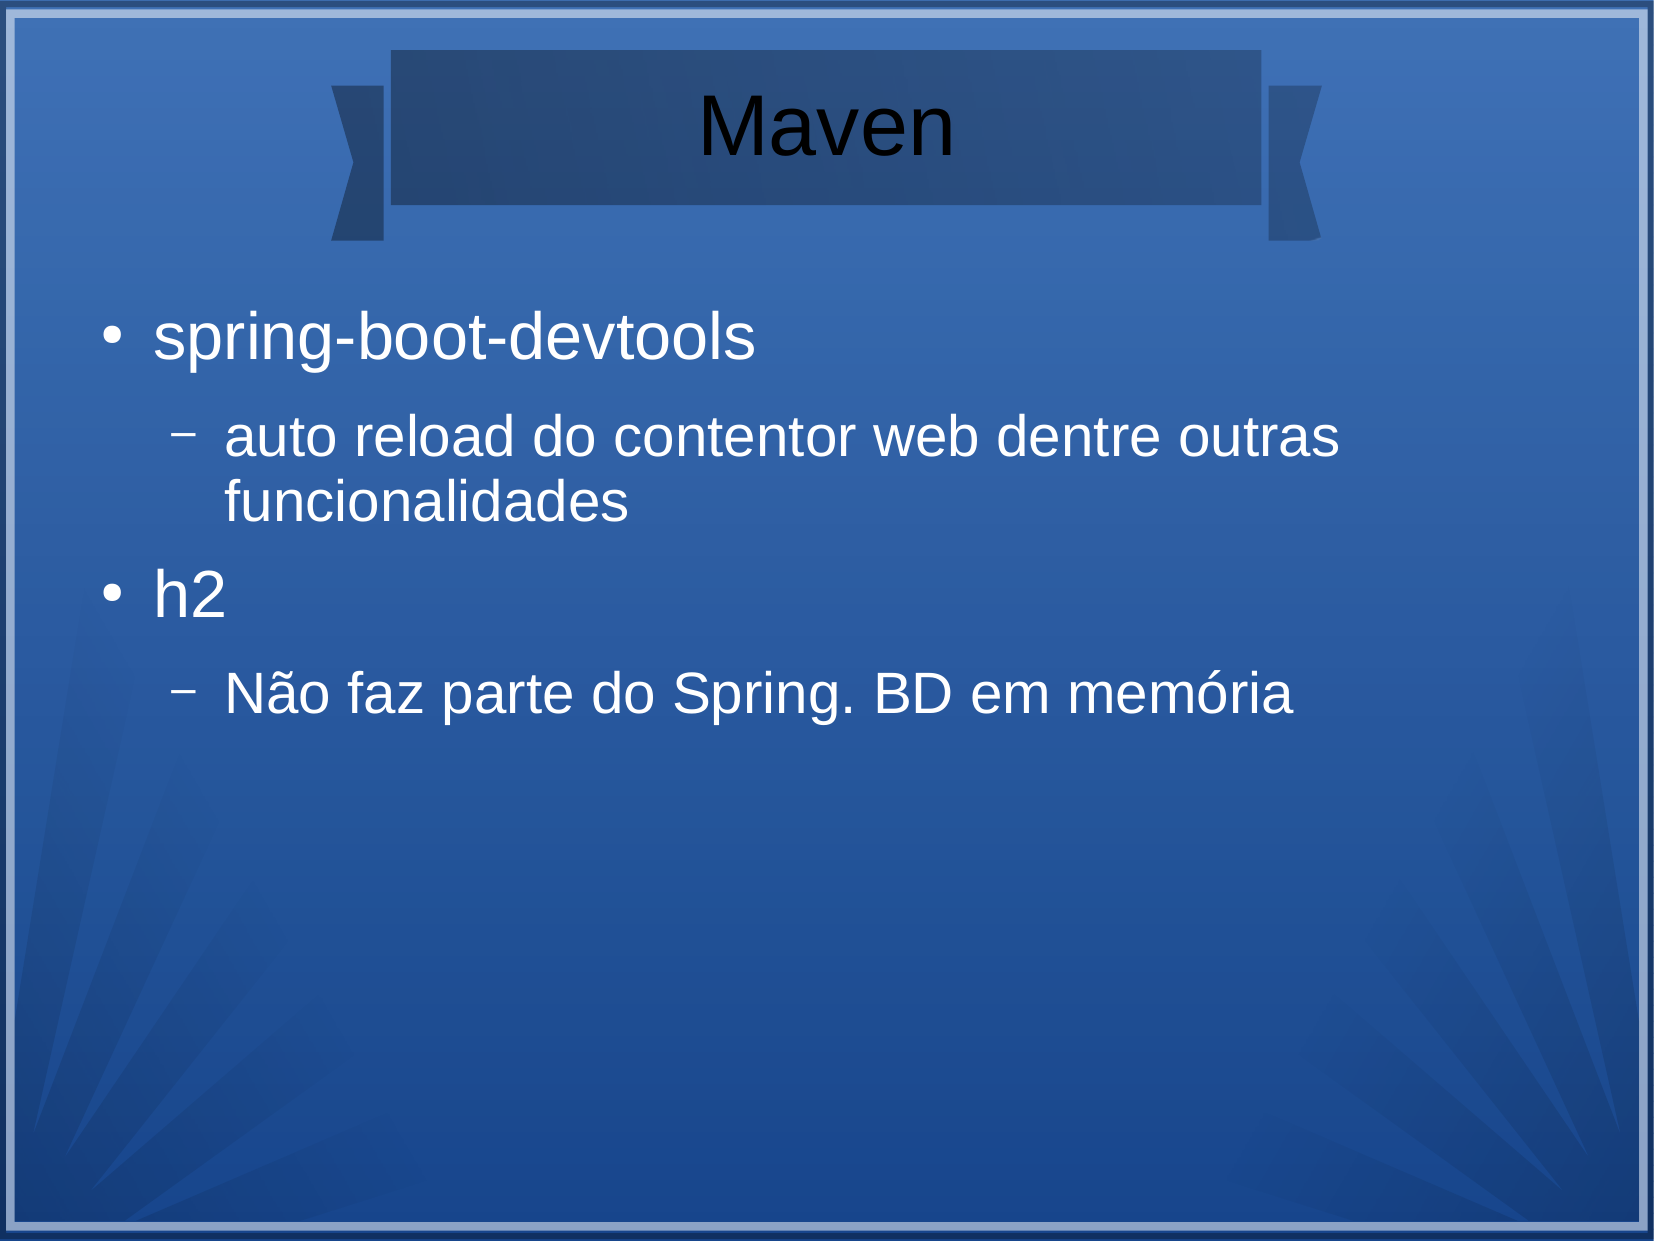

# Maven
spring-boot-devtools
auto reload do contentor web dentre outras funcionalidades
h2
Não faz parte do Spring. BD em memória